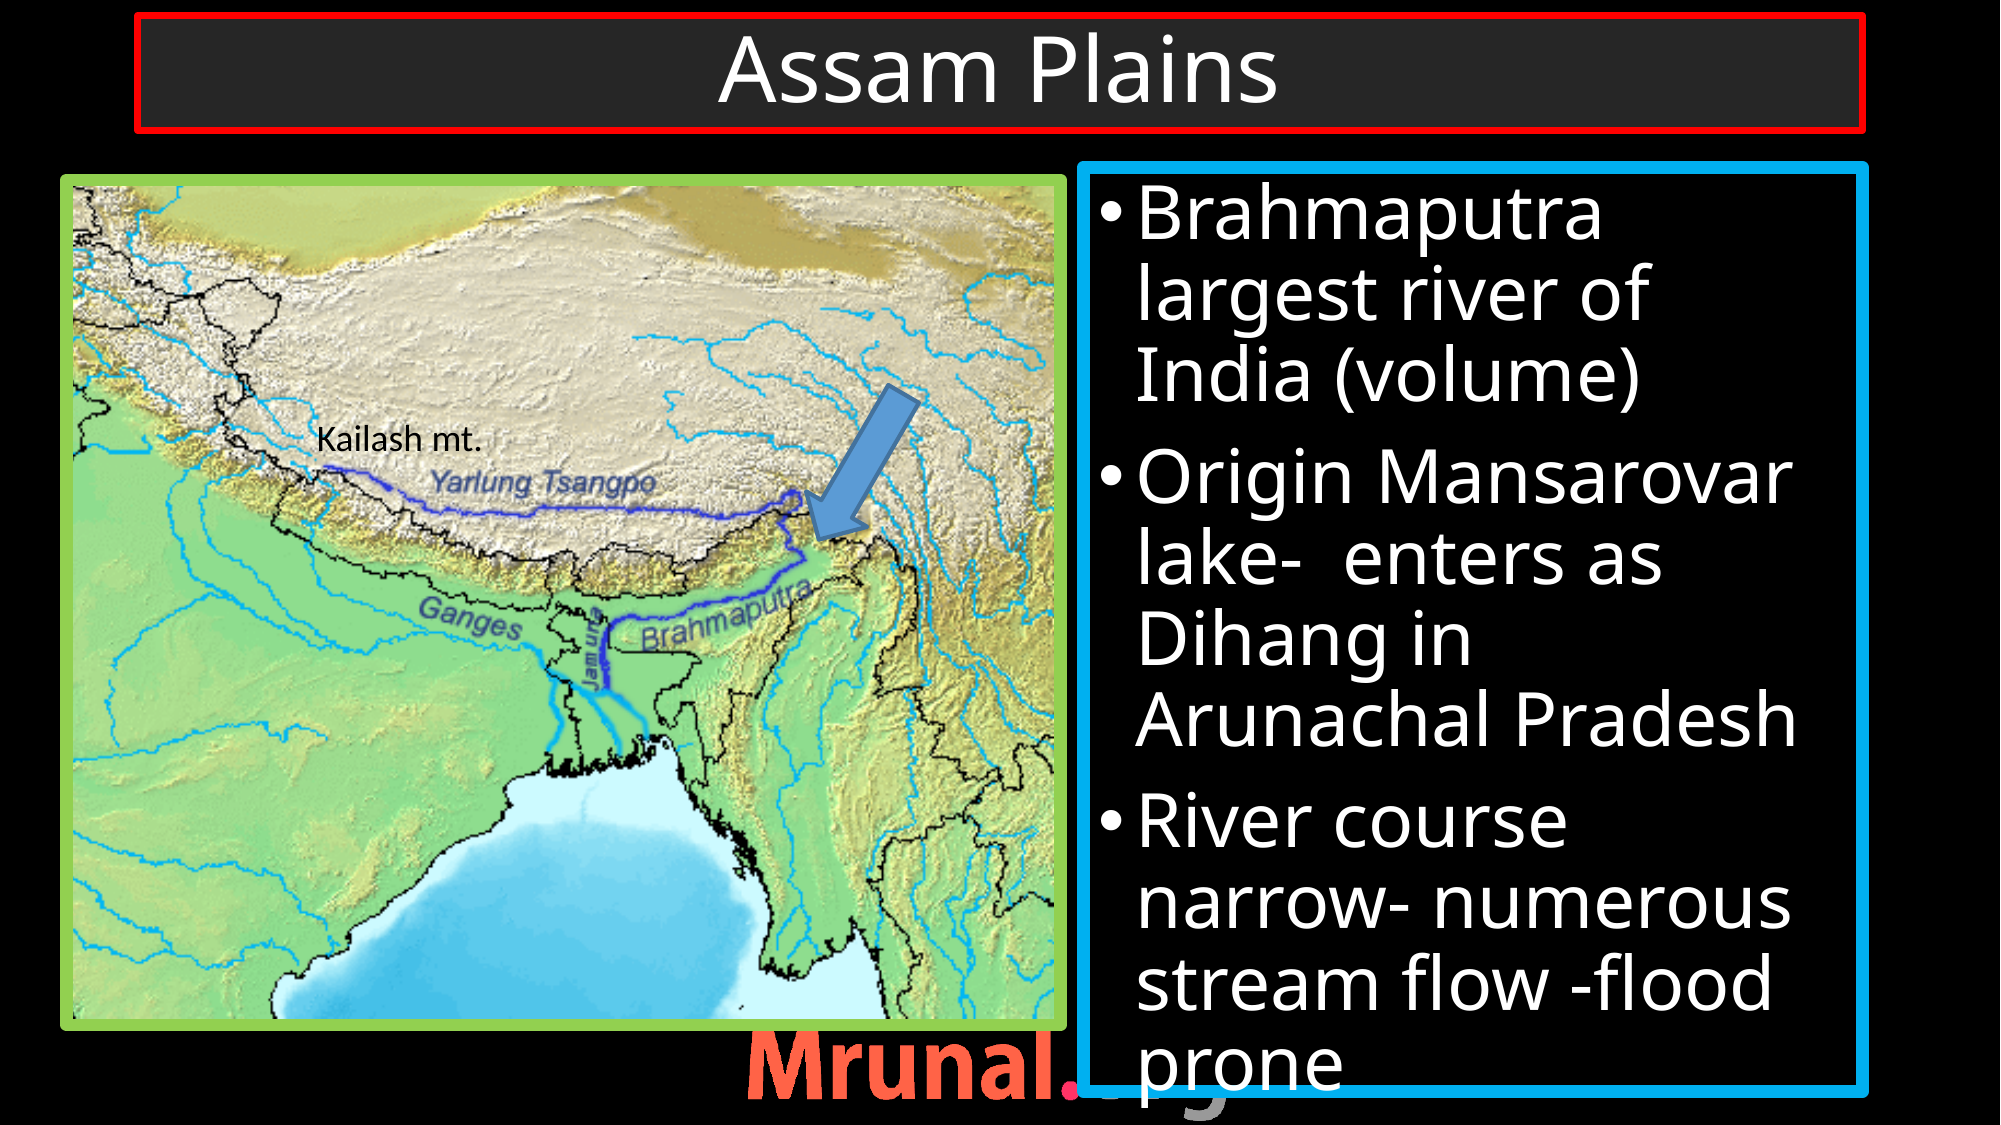

Assam Plains
# Brahmaputra largest river of India (volume)
Origin Mansarovar lake- enters as Dihang in Arunachal Pradesh
River course narrow- numerous stream flow -flood prone
Kailash mt.